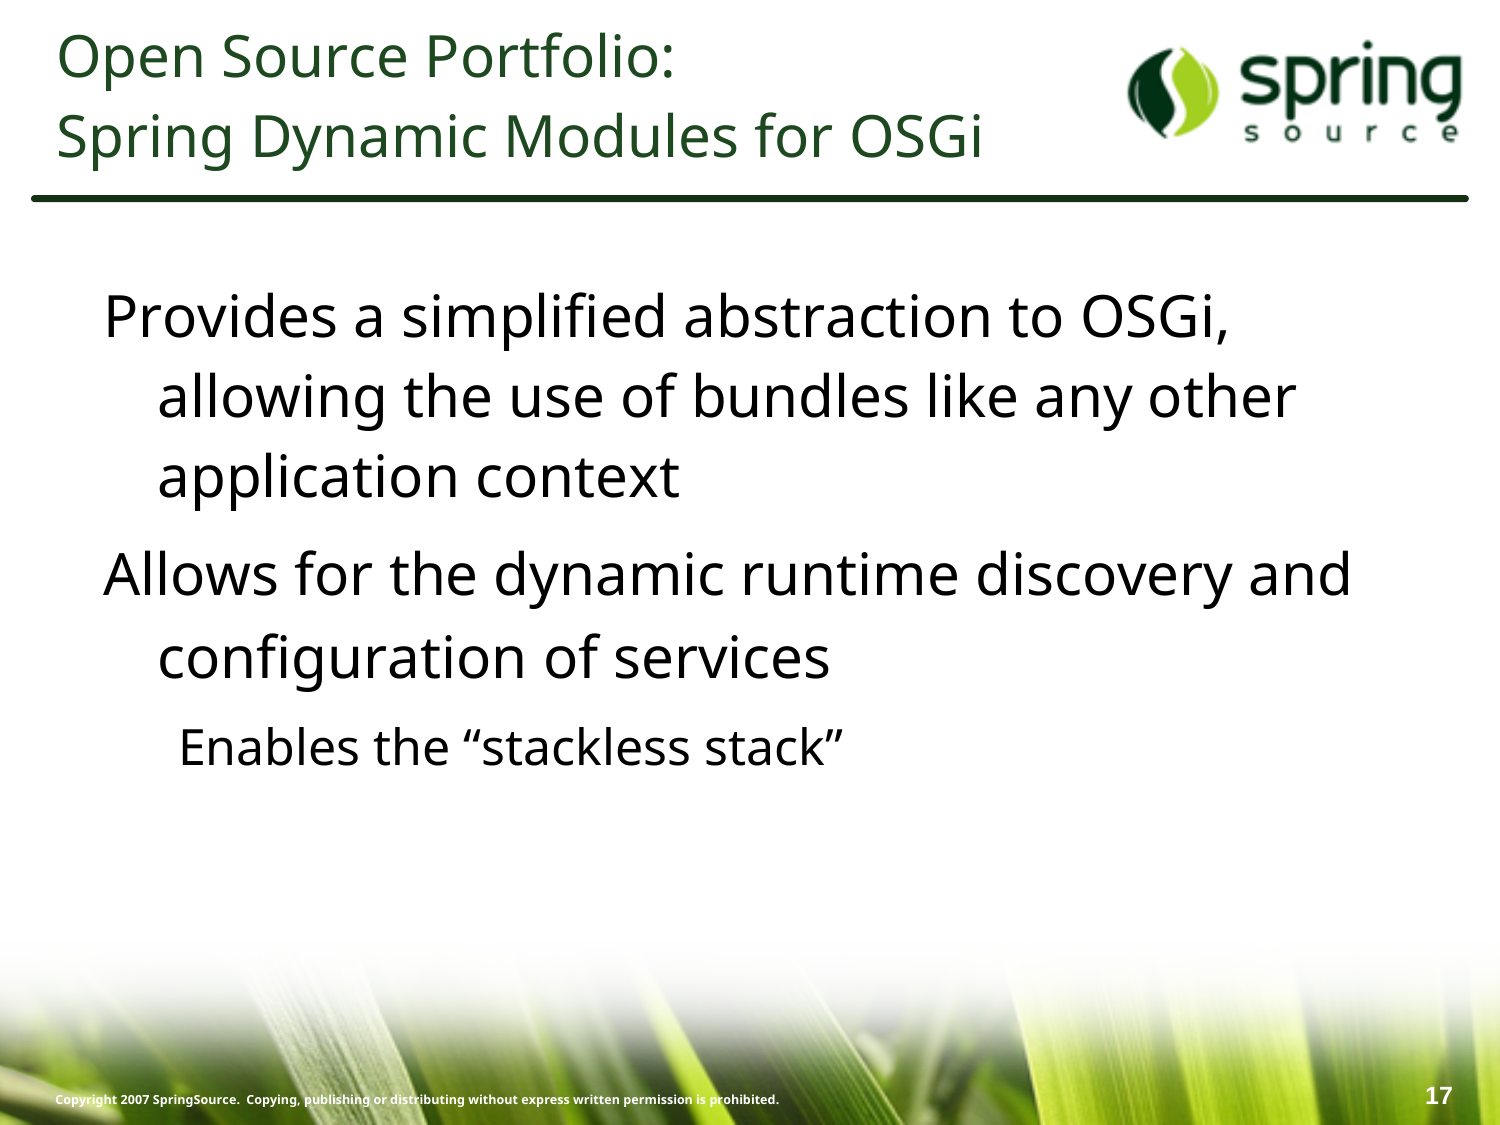

Open Source Portfolio:
Spring Dynamic Modules for OSGi
Provides a simplified abstraction to OSGi, allowing the use of bundles like any other application context
Allows for the dynamic runtime discovery and configuration of services
Enables the “stackless stack”